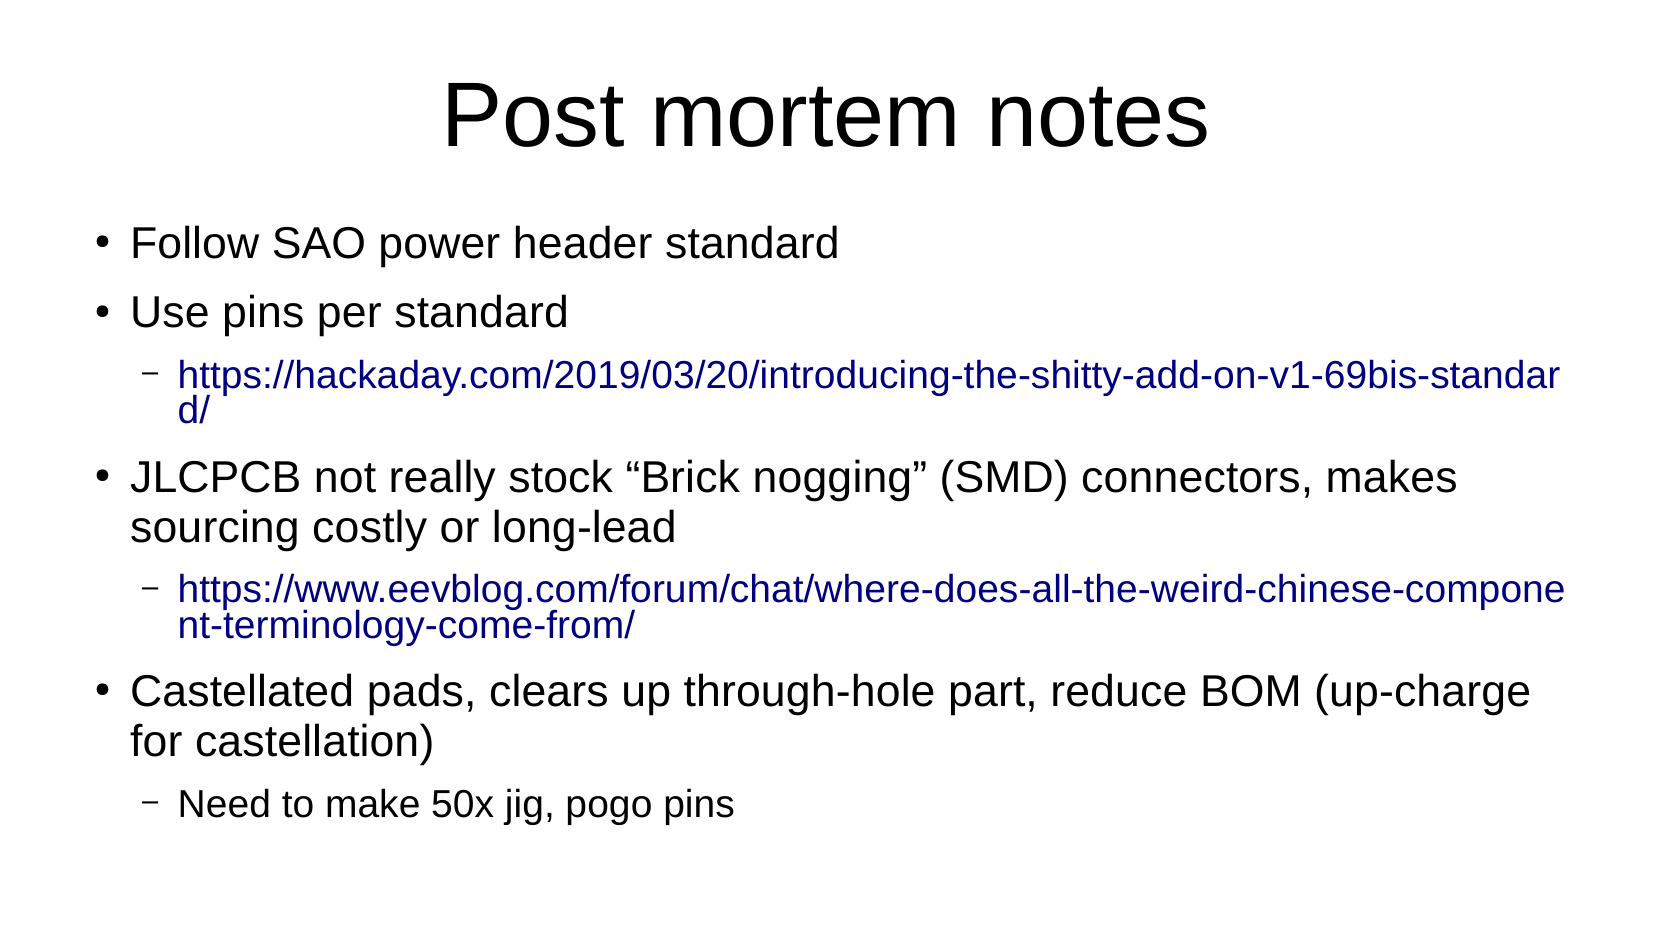

# Post mortem notes
Follow SAO power header standard
Use pins per standard
https://hackaday.com/2019/03/20/introducing-the-shitty-add-on-v1-69bis-standard/
JLCPCB not really stock “Brick nogging” (SMD) connectors, makes sourcing costly or long-lead
https://www.eevblog.com/forum/chat/where-does-all-the-weird-chinese-component-terminology-come-from/
Castellated pads, clears up through-hole part, reduce BOM (up-charge for castellation)
Need to make 50x jig, pogo pins